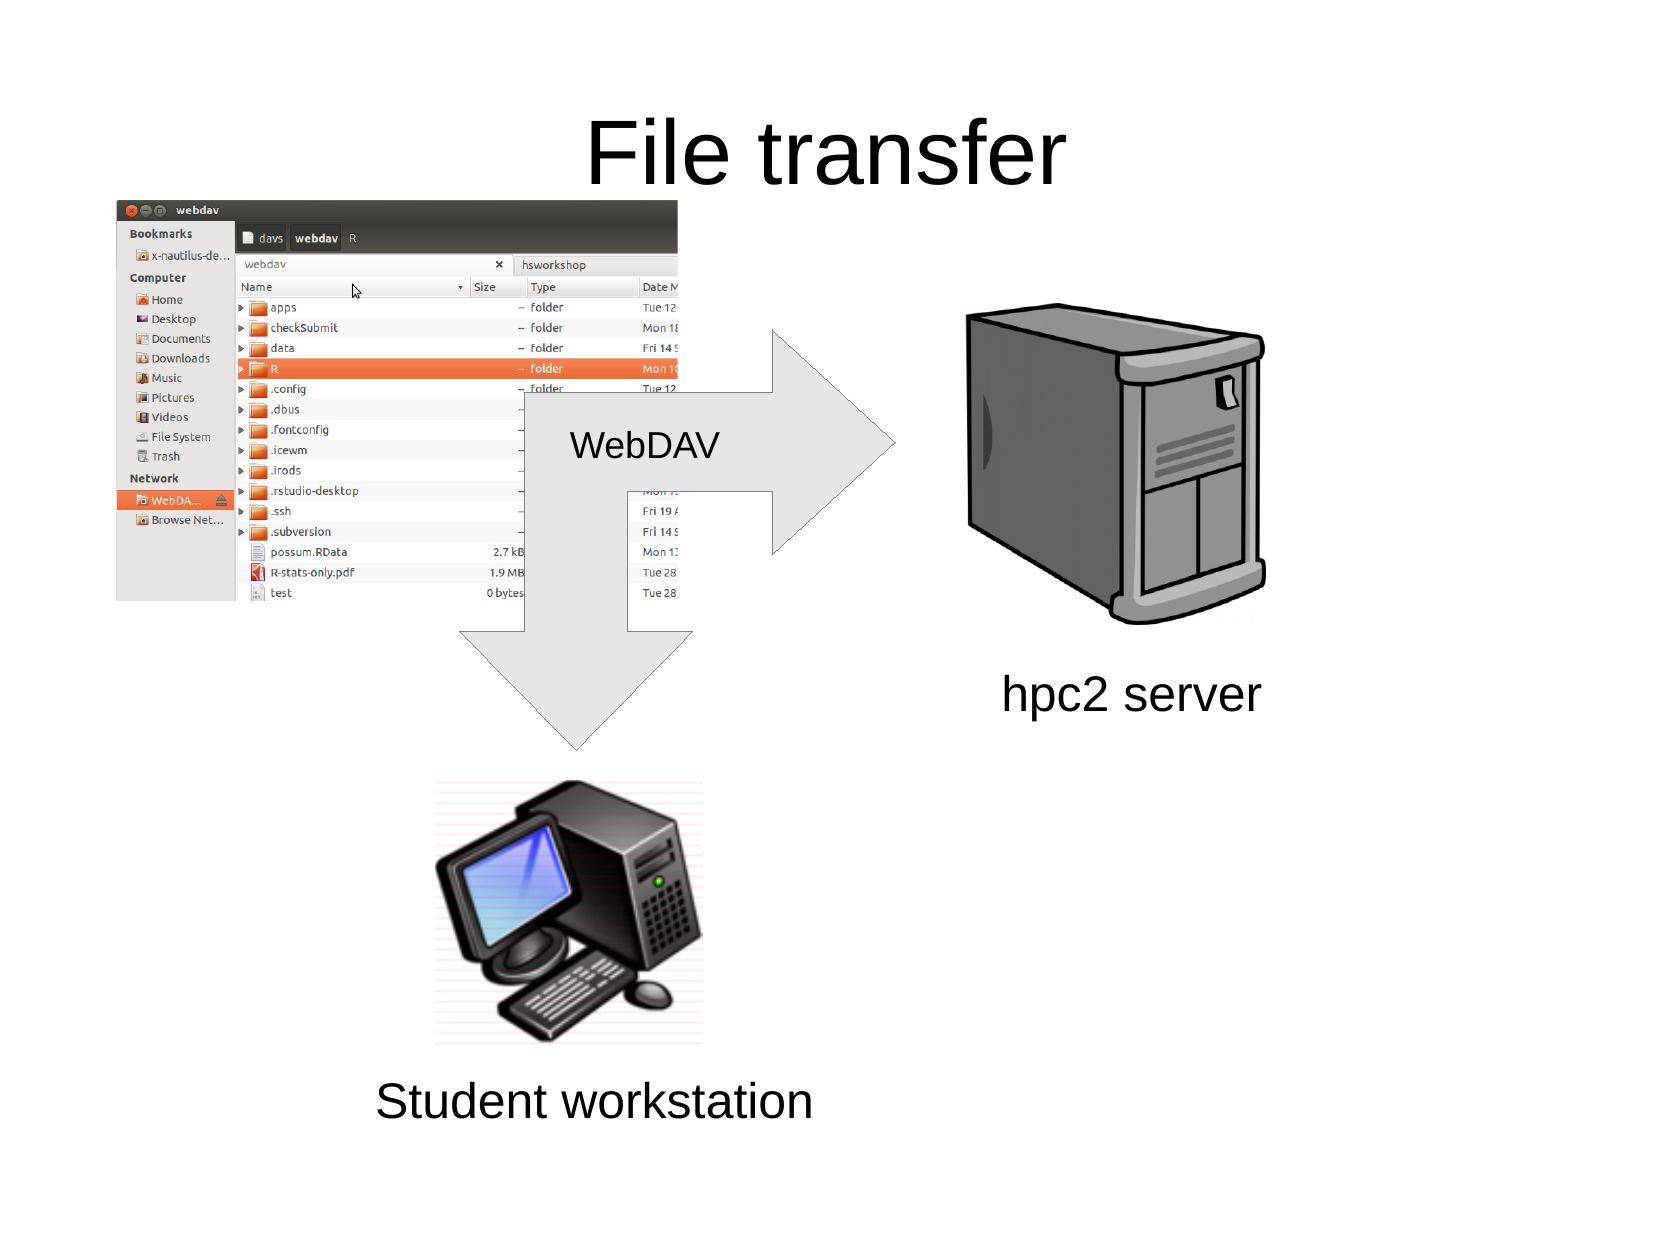

# File transfer
WebDAV
hpc2 server
Student workstation